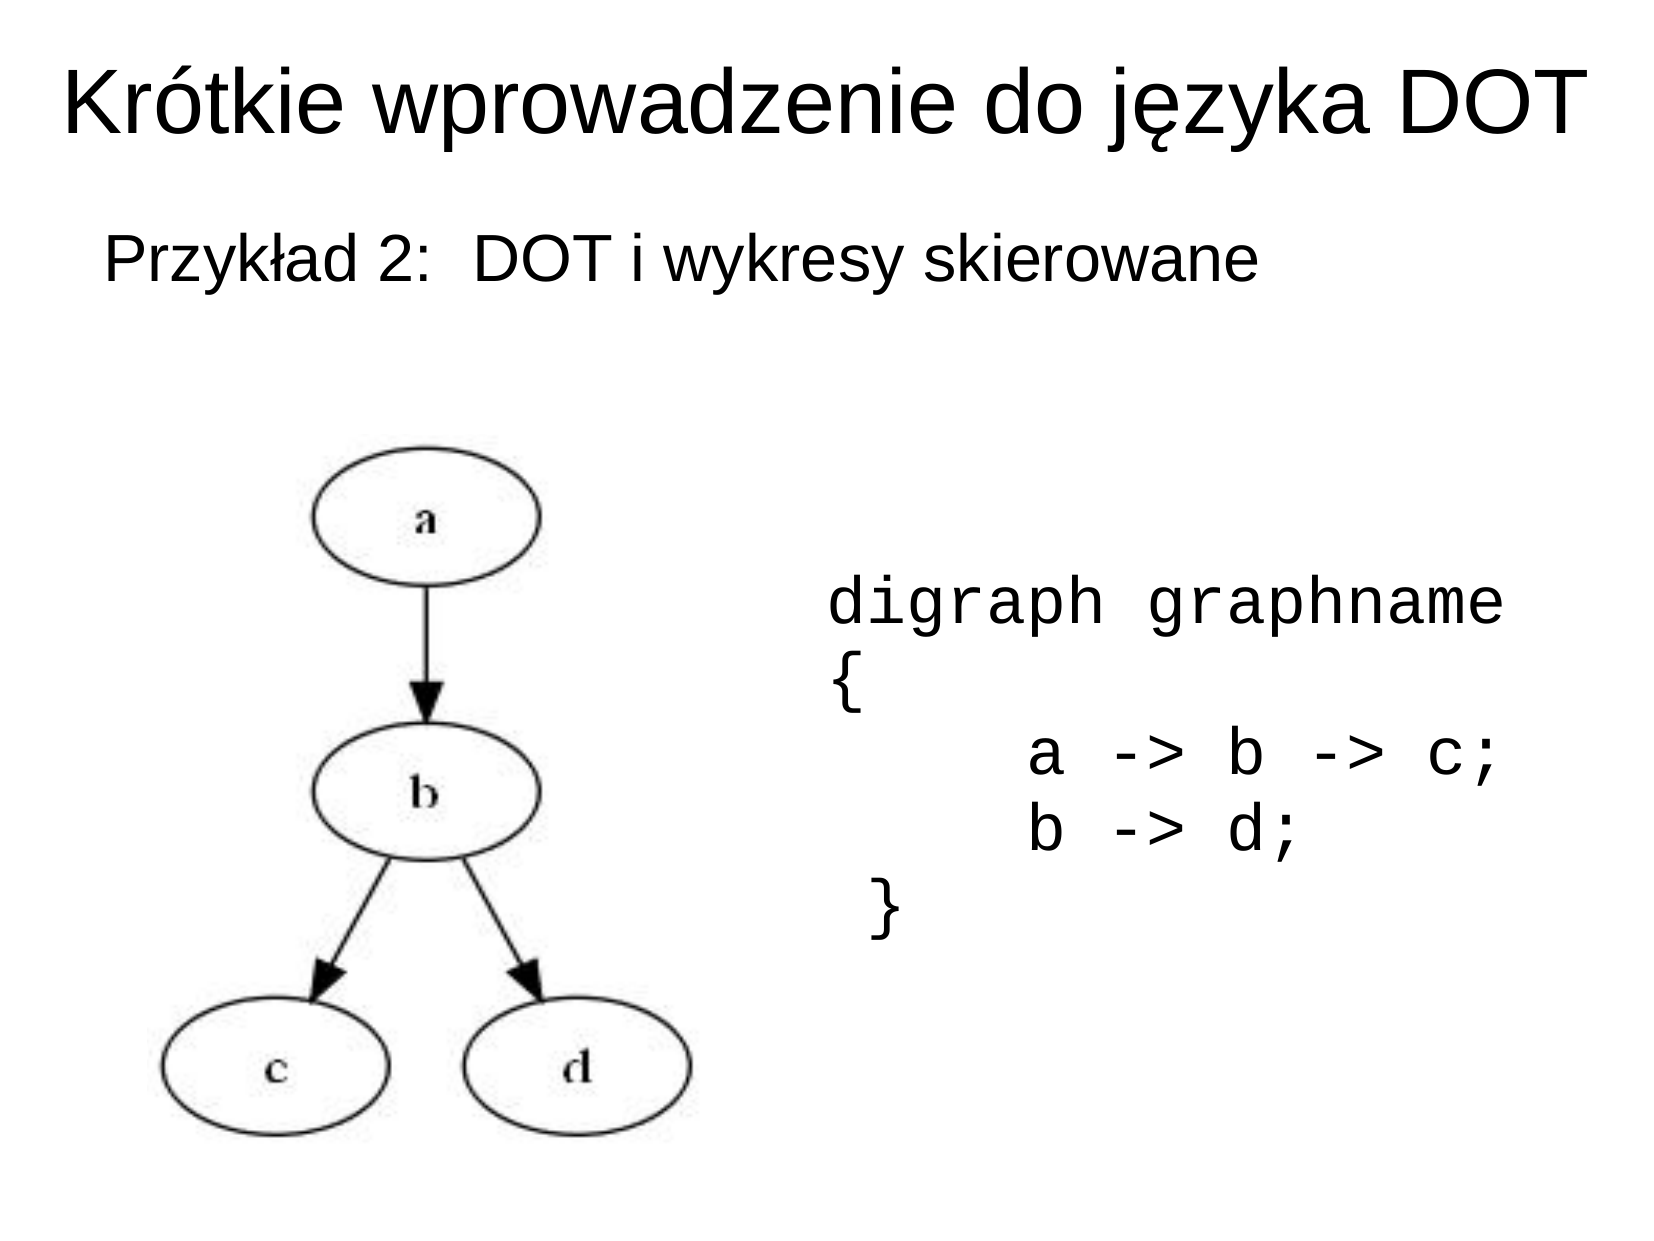

# Krótkie wprowadzenie do języka DOT
	Przykład 2: 	DOT i wykresy skierowane
digraph graphname {
 a -> b -> c;
 b -> d;
 }